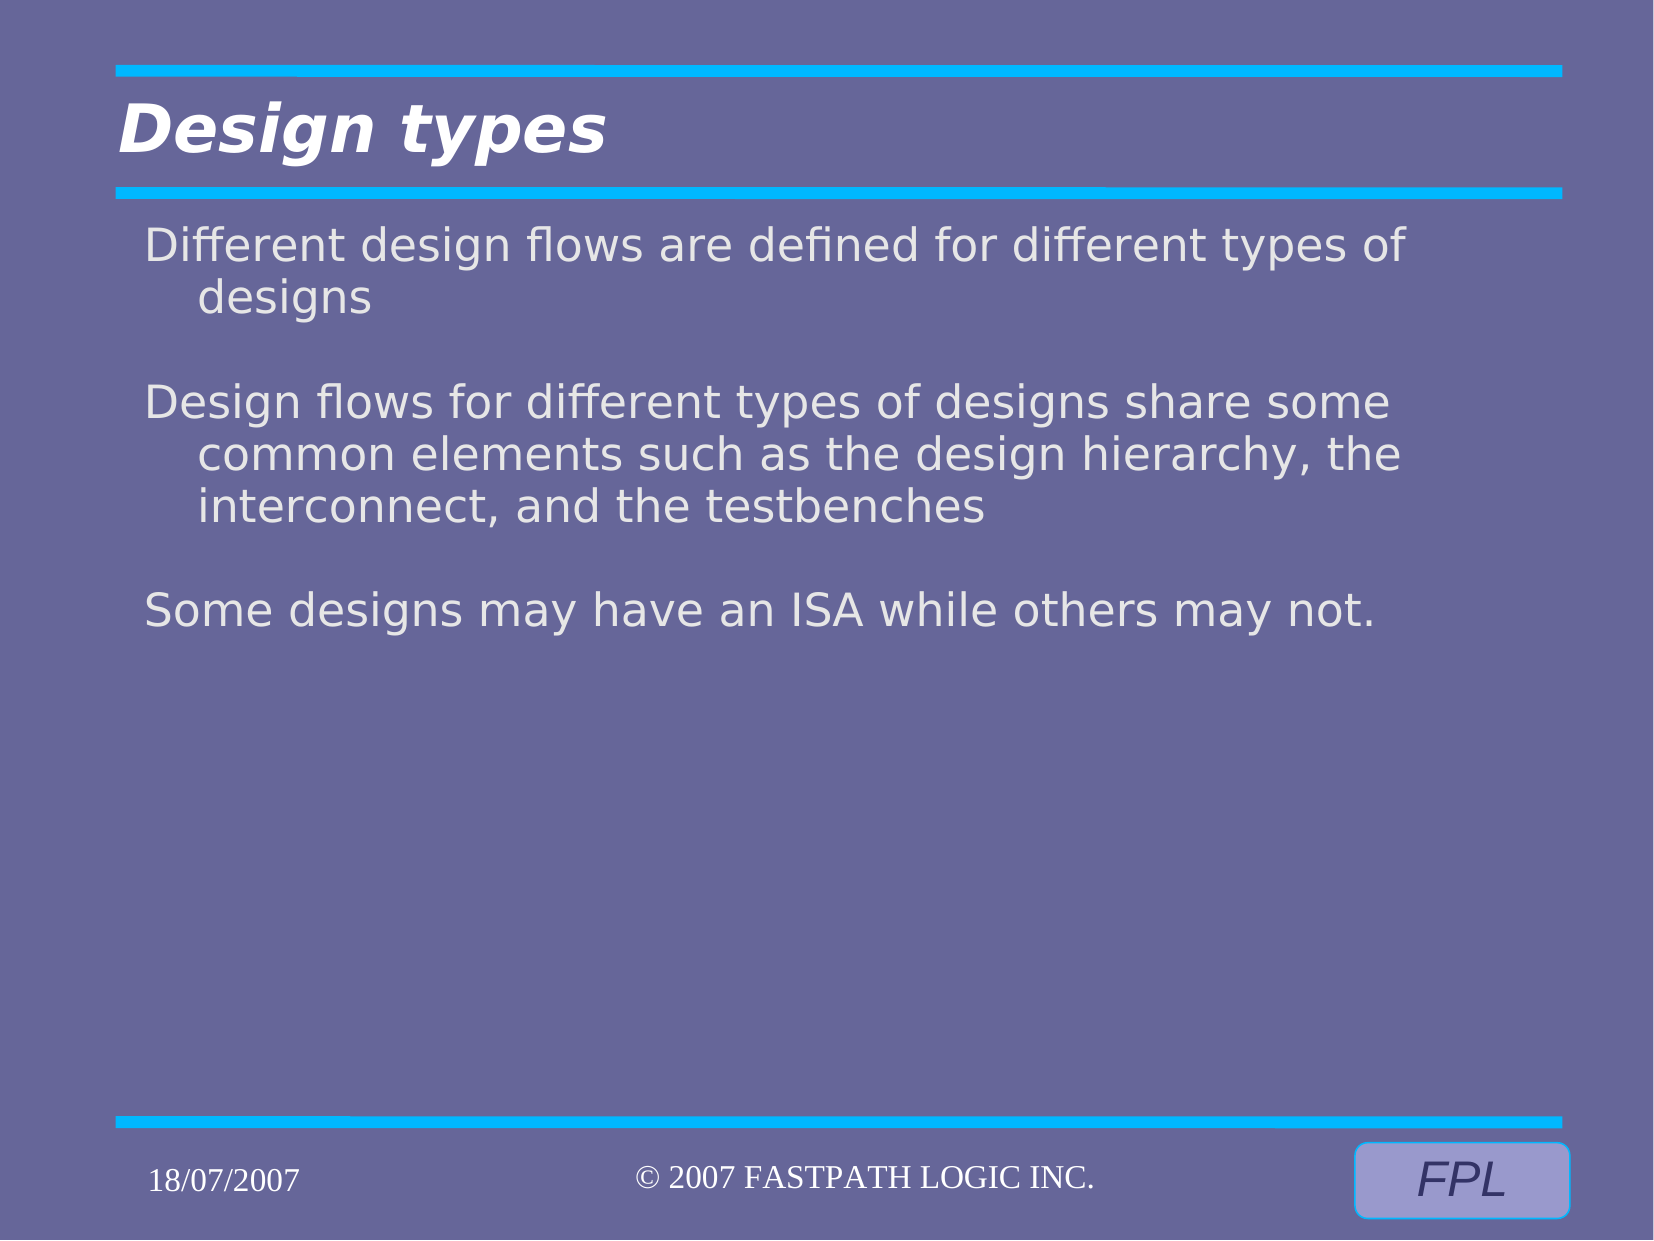

# Design types
Different design flows are defined for different types of designs
Design flows for different types of designs share some common elements such as the design hierarchy, the interconnect, and the testbenches
Some designs may have an ISA while others may not.
© 2007 FASTPATH LOGIC INC.
18/07/2007